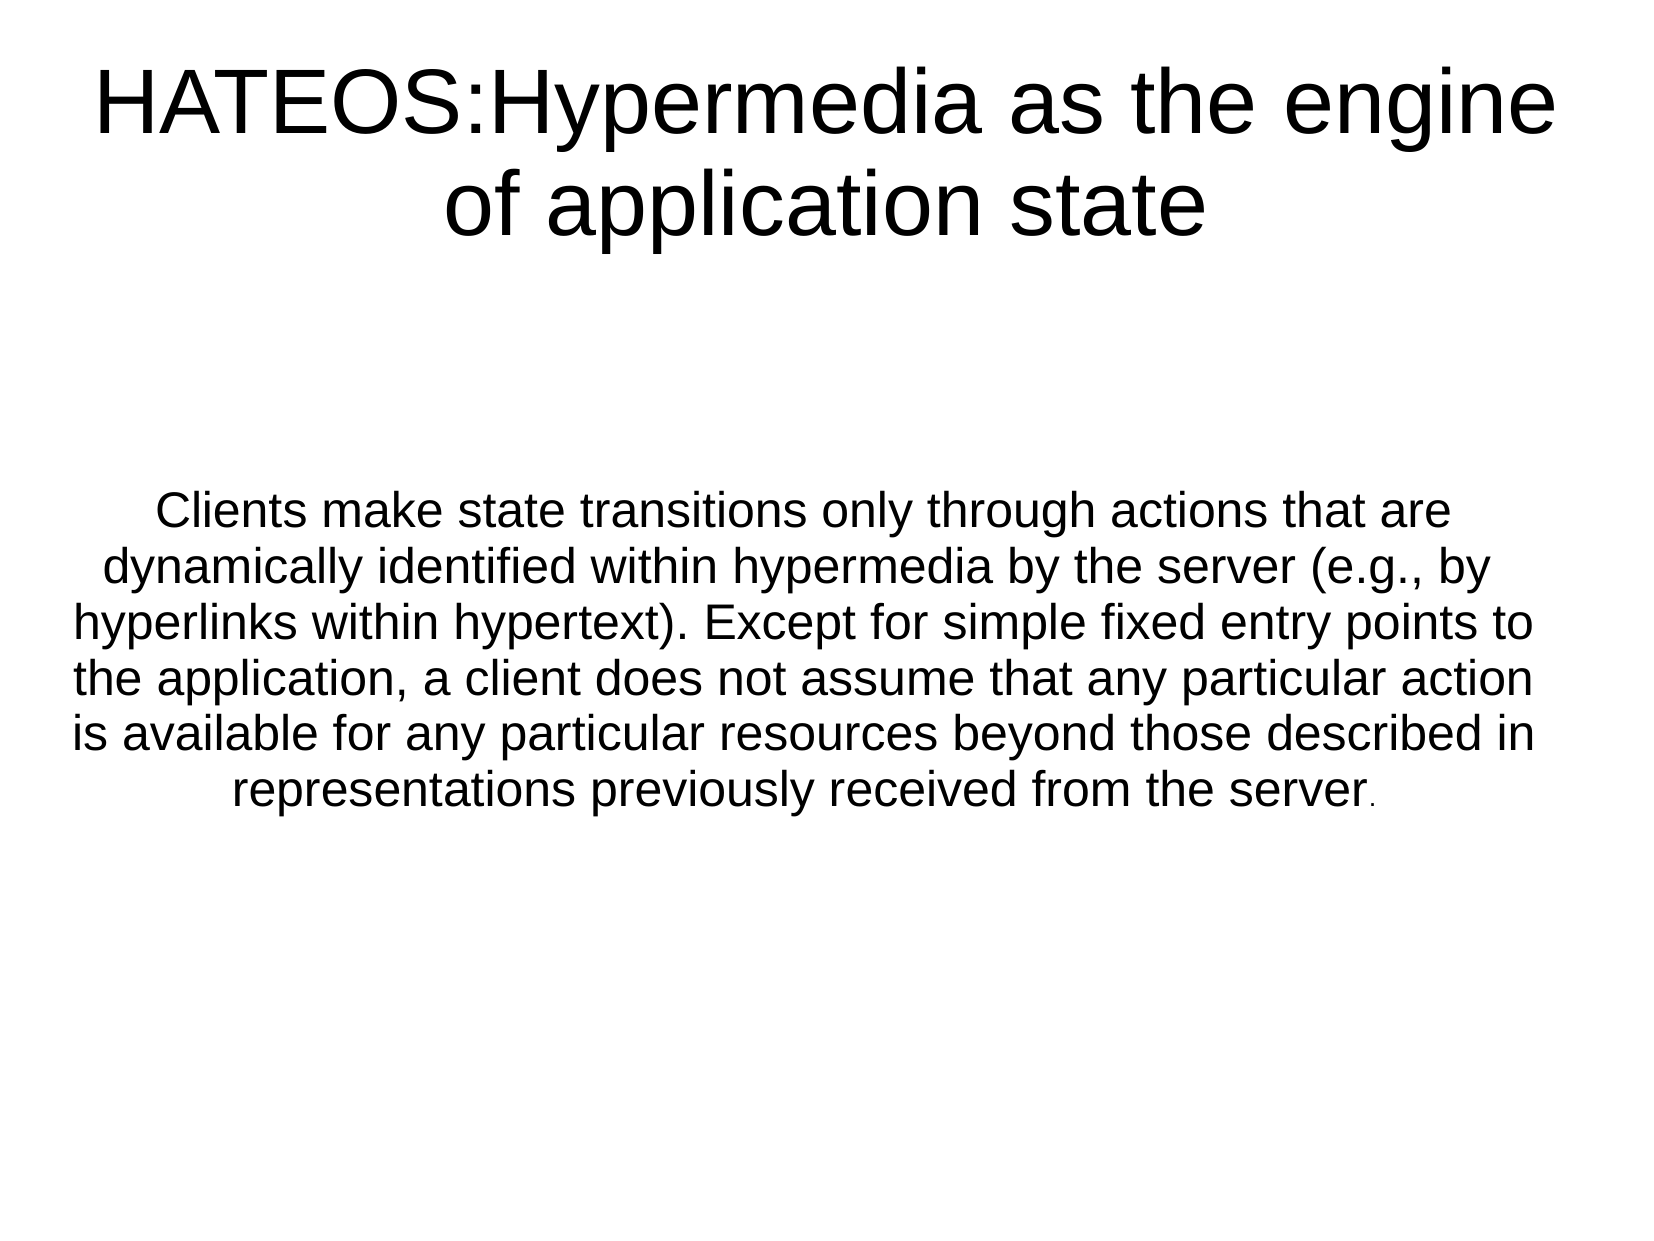

HATEOS:Hypermedia as the engine of application state
# Clients make state transitions only through actions that are dynamically identified within hypermedia by the server (e.g., by hyperlinks within hypertext). Except for simple fixed entry points to the application, a client does not assume that any particular action is available for any particular resources beyond those described in representations previously received from the server.